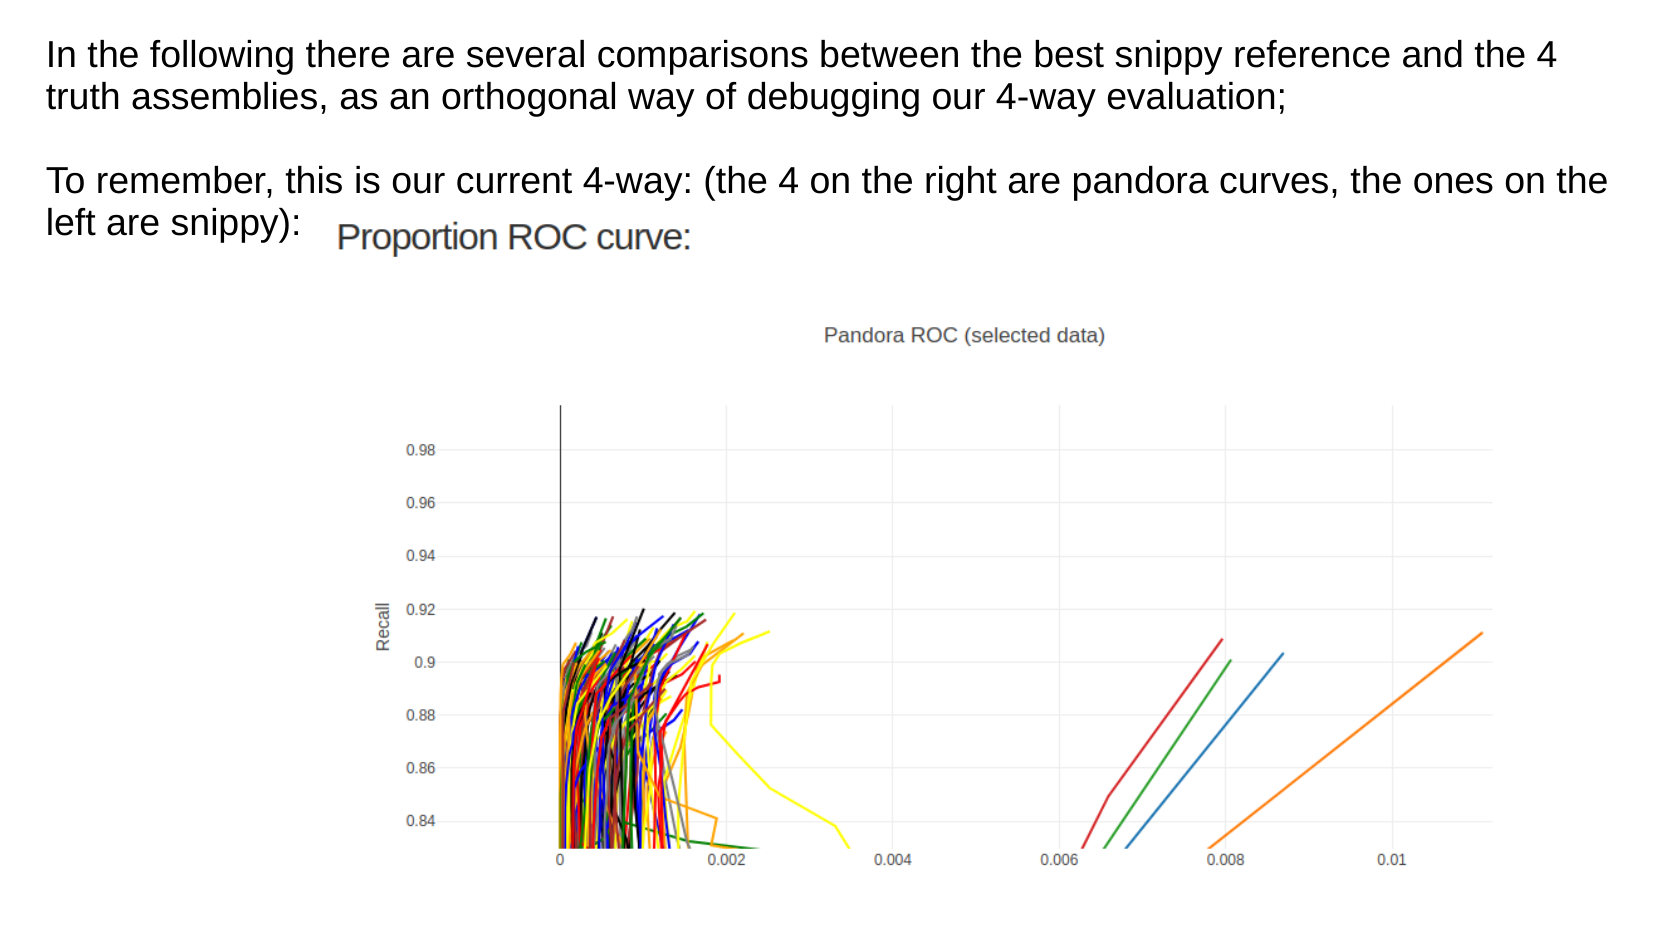

In the following there are several comparisons between the best snippy reference and the 4 truth assemblies, as an orthogonal way of debugging our 4-way evaluation;
To remember, this is our current 4-way: (the 4 on the right are pandora curves, the ones on the left are snippy):